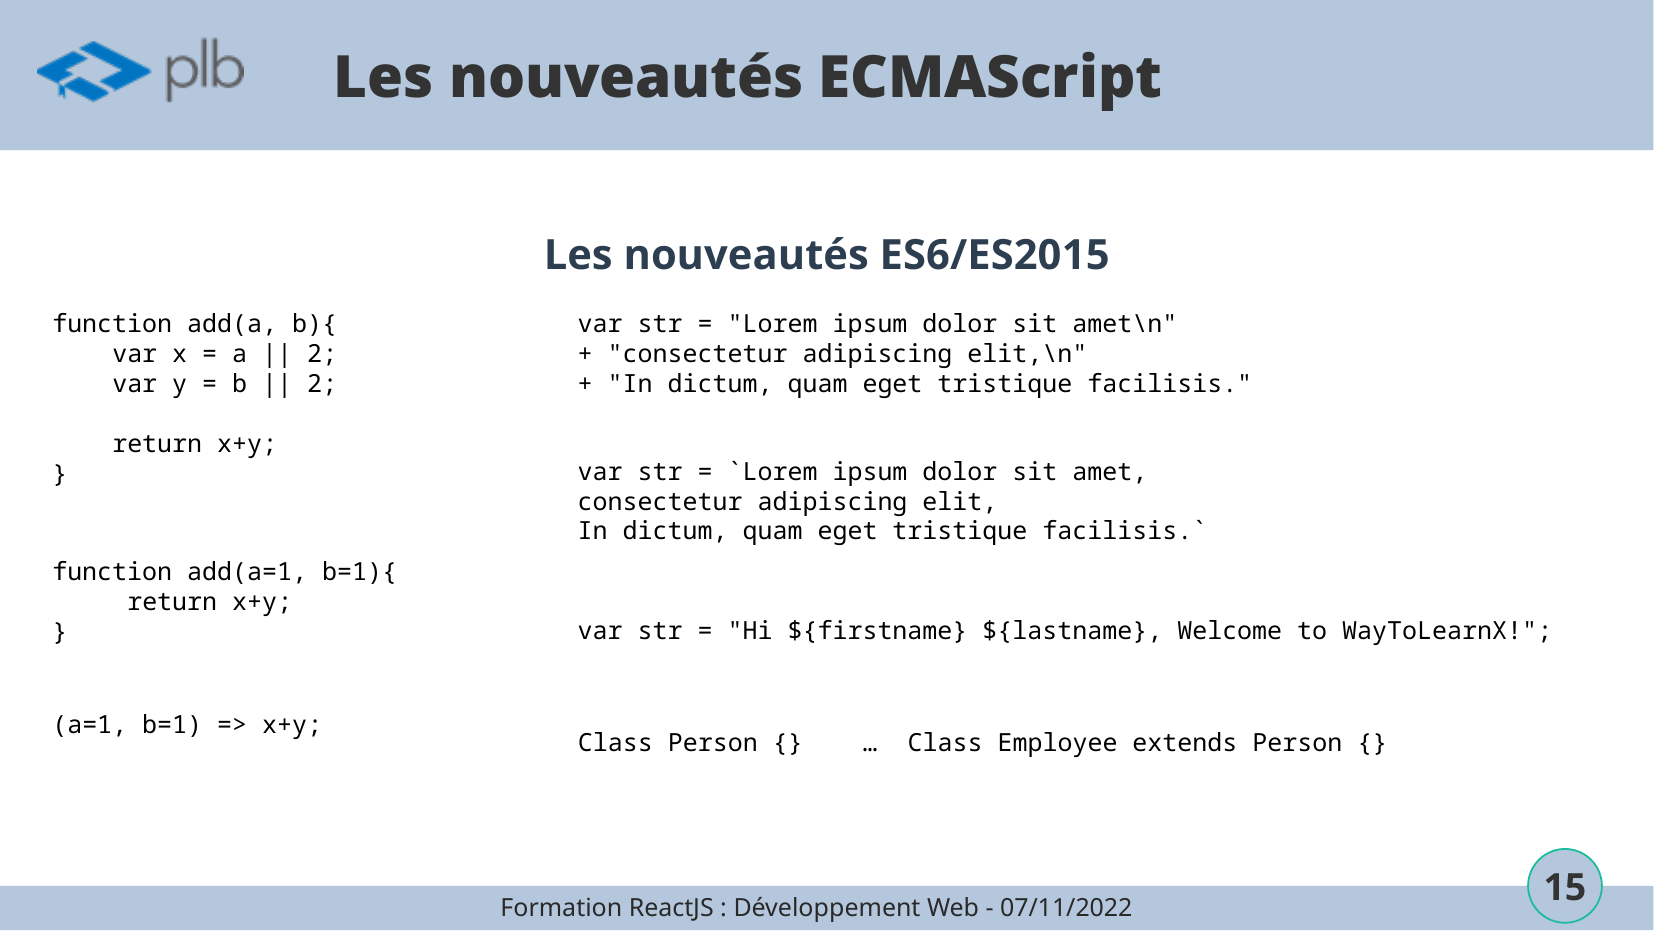

# Les nouveautés ECMAScript
Les nouveautés ES6/ES2015
function add(a, b){
 var x = a || 2;
 var y = b || 2;
 return x+y;
}
var str = "Lorem ipsum dolor sit amet\n"
+ "consectetur adipiscing elit,\n"
+ "In dictum, quam eget tristique facilisis."
var str = `Lorem ipsum dolor sit amet,
consectetur adipiscing elit,
In dictum, quam eget tristique facilisis.`
function add(a=1, b=1){
 return x+y;
}
var str = "Hi ${firstname} ${lastname}, Welcome to WayToLearnX!";
(a=1, b=1) => x+y;
Class Person {} … Class Employee extends Person {}
Formation ReactJS : Développement Web - 07/11/2022